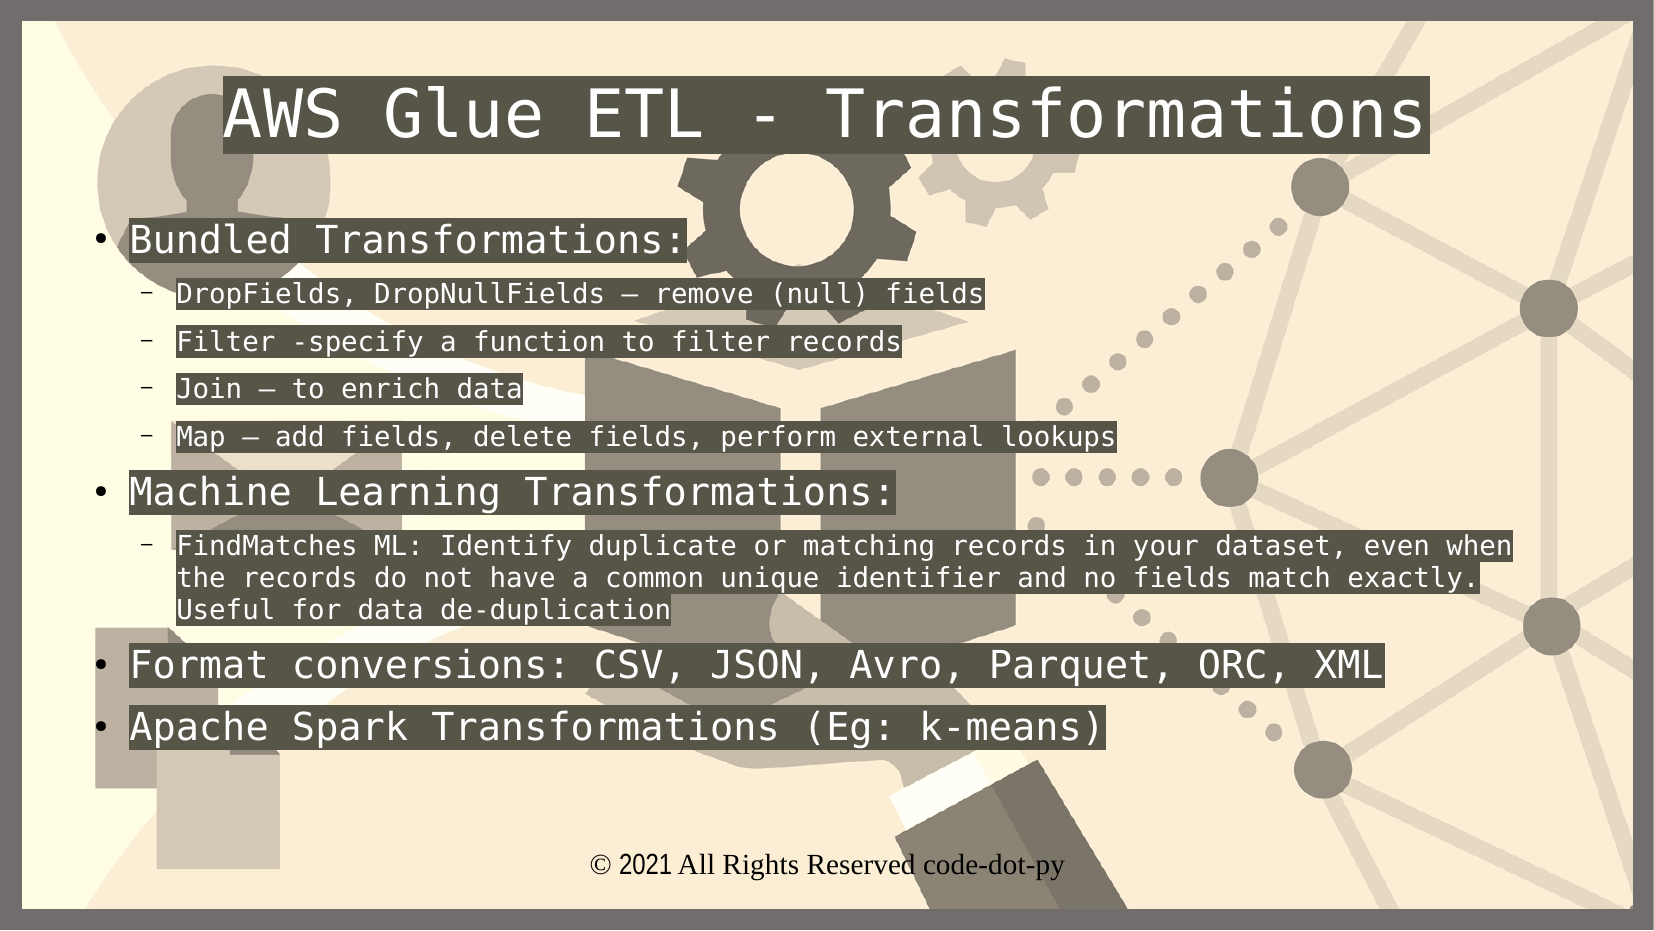

# AWS Glue ETL - Transformations
Bundled Transformations:
DropFields, DropNullFields – remove (null) fields
Filter -specify a function to filter records
Join – to enrich data
Map – add fields, delete fields, perform external lookups
Machine Learning Transformations:
FindMatches ML: Identify duplicate or matching records in your dataset, even when the records do not have a common unique identifier and no fields match exactly. Useful for data de-duplication
Format conversions: CSV, JSON, Avro, Parquet, ORC, XML
Apache Spark Transformations (Eg: k-means)